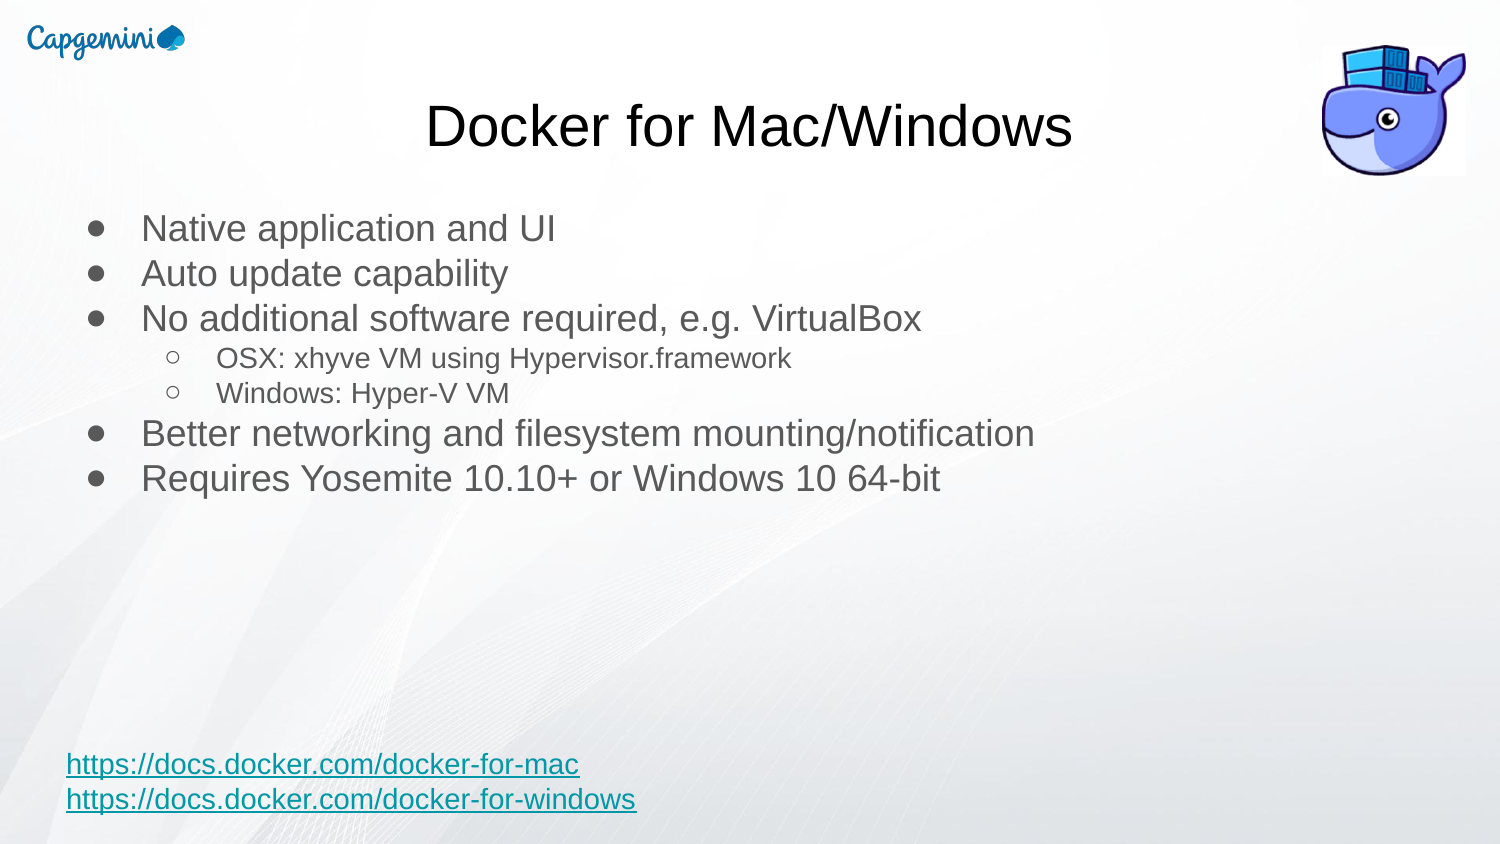

# Docker for Mac/Windows
Native application and UI
Auto update capability
No additional software required, e.g. VirtualBox
OSX: xhyve VM using Hypervisor.framework
Windows: Hyper-V VM
Better networking and filesystem mounting/notification
Requires Yosemite 10.10+ or Windows 10 64-bit
https://docs.docker.com/docker-for-mac
https://docs.docker.com/docker-for-windows